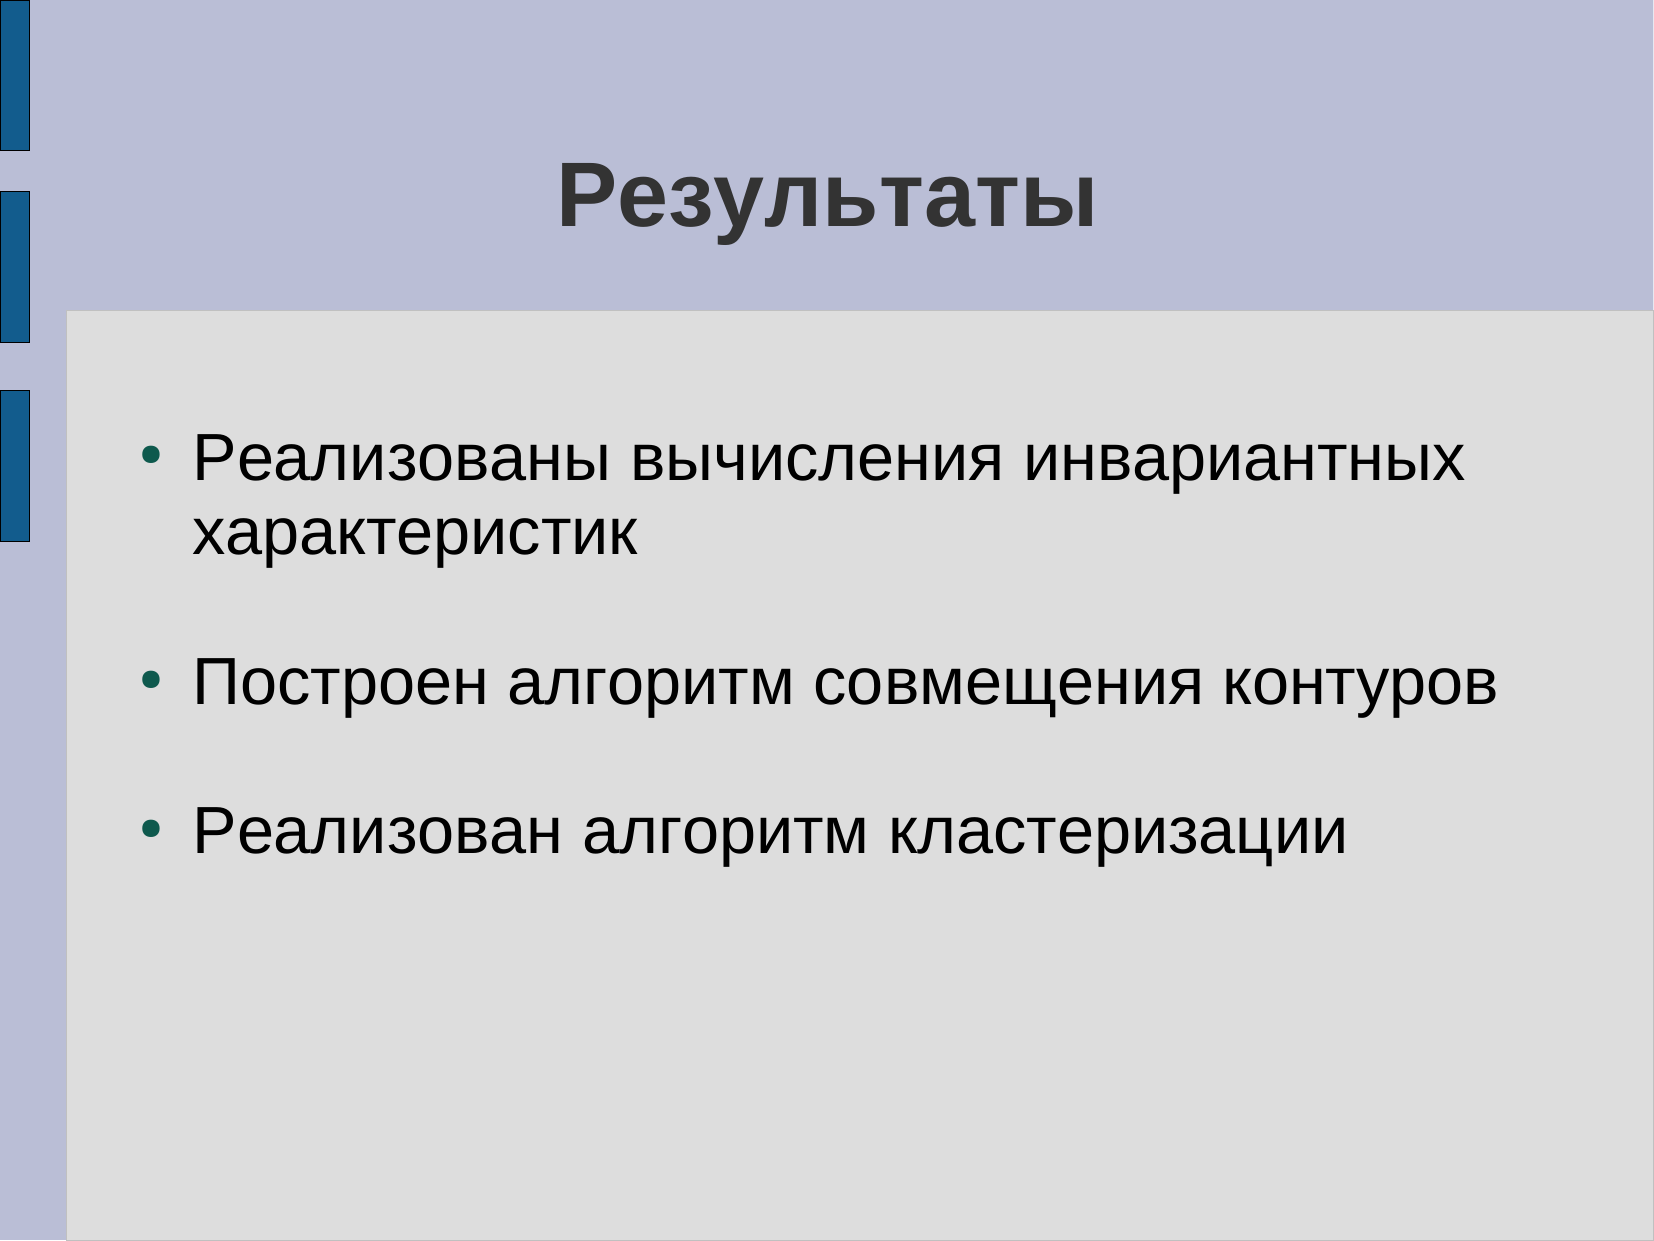

# Результаты
Реализованы вычисления инвариантных характеристик
Построен алгоритм совмещения контуров
Реализован алгоритм кластеризации